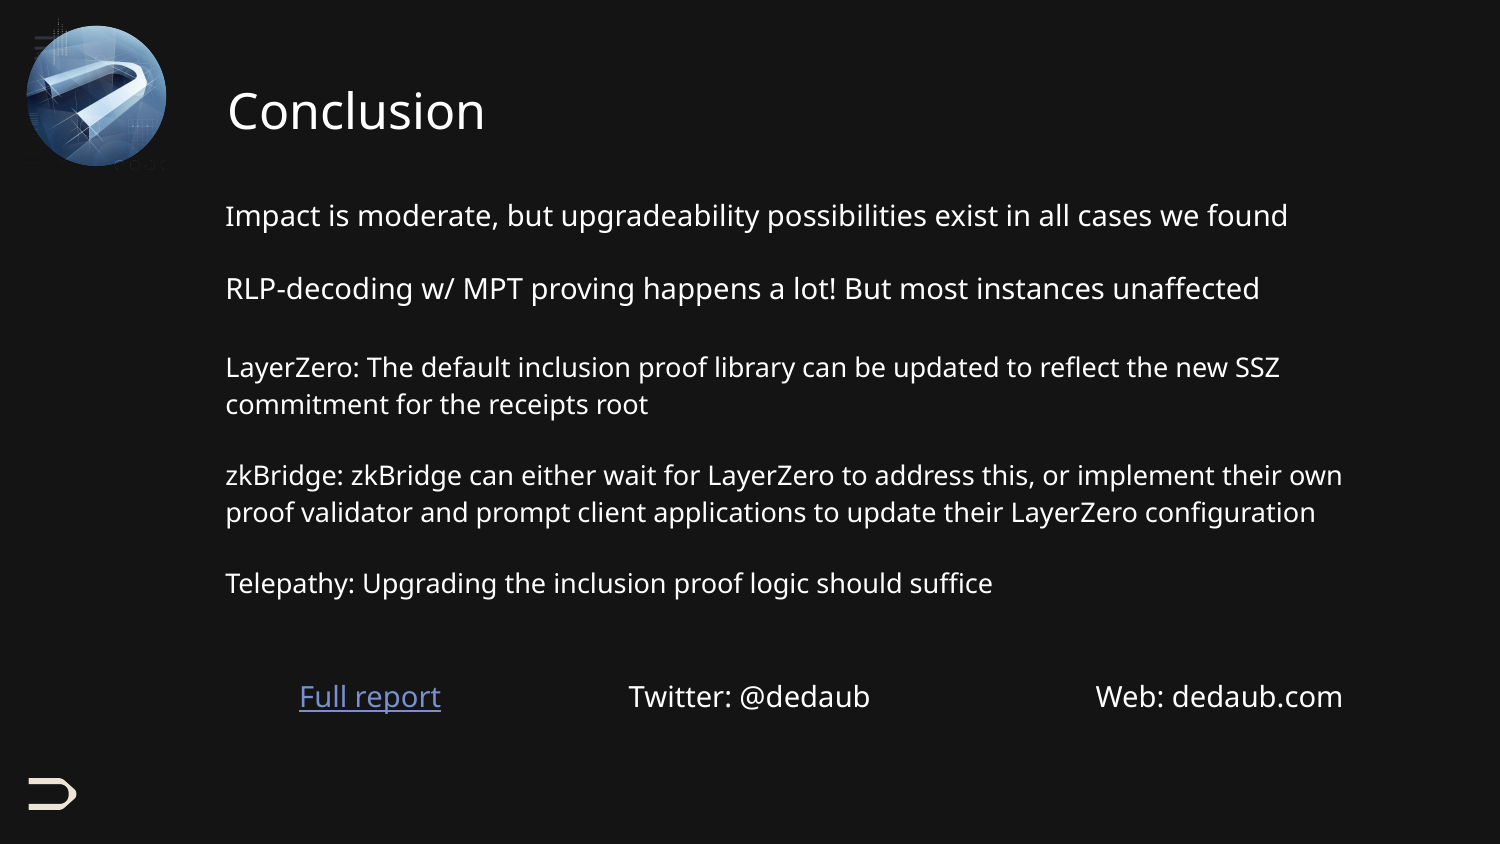

# Conclusion
Impact is moderate, but upgradeability possibilities exist in all cases we found
RLP-decoding w/ MPT proving happens a lot! But most instances unaffected
LayerZero: The default inclusion proof library can be updated to reflect the new SSZ commitment for the receipts root
zkBridge: zkBridge can either wait for LayerZero to address this, or implement their own proof validator and prompt client applications to update their LayerZero configuration
Telepathy: Upgrading the inclusion proof logic should suffice
Full report Twitter: @dedaub Web: dedaub.com